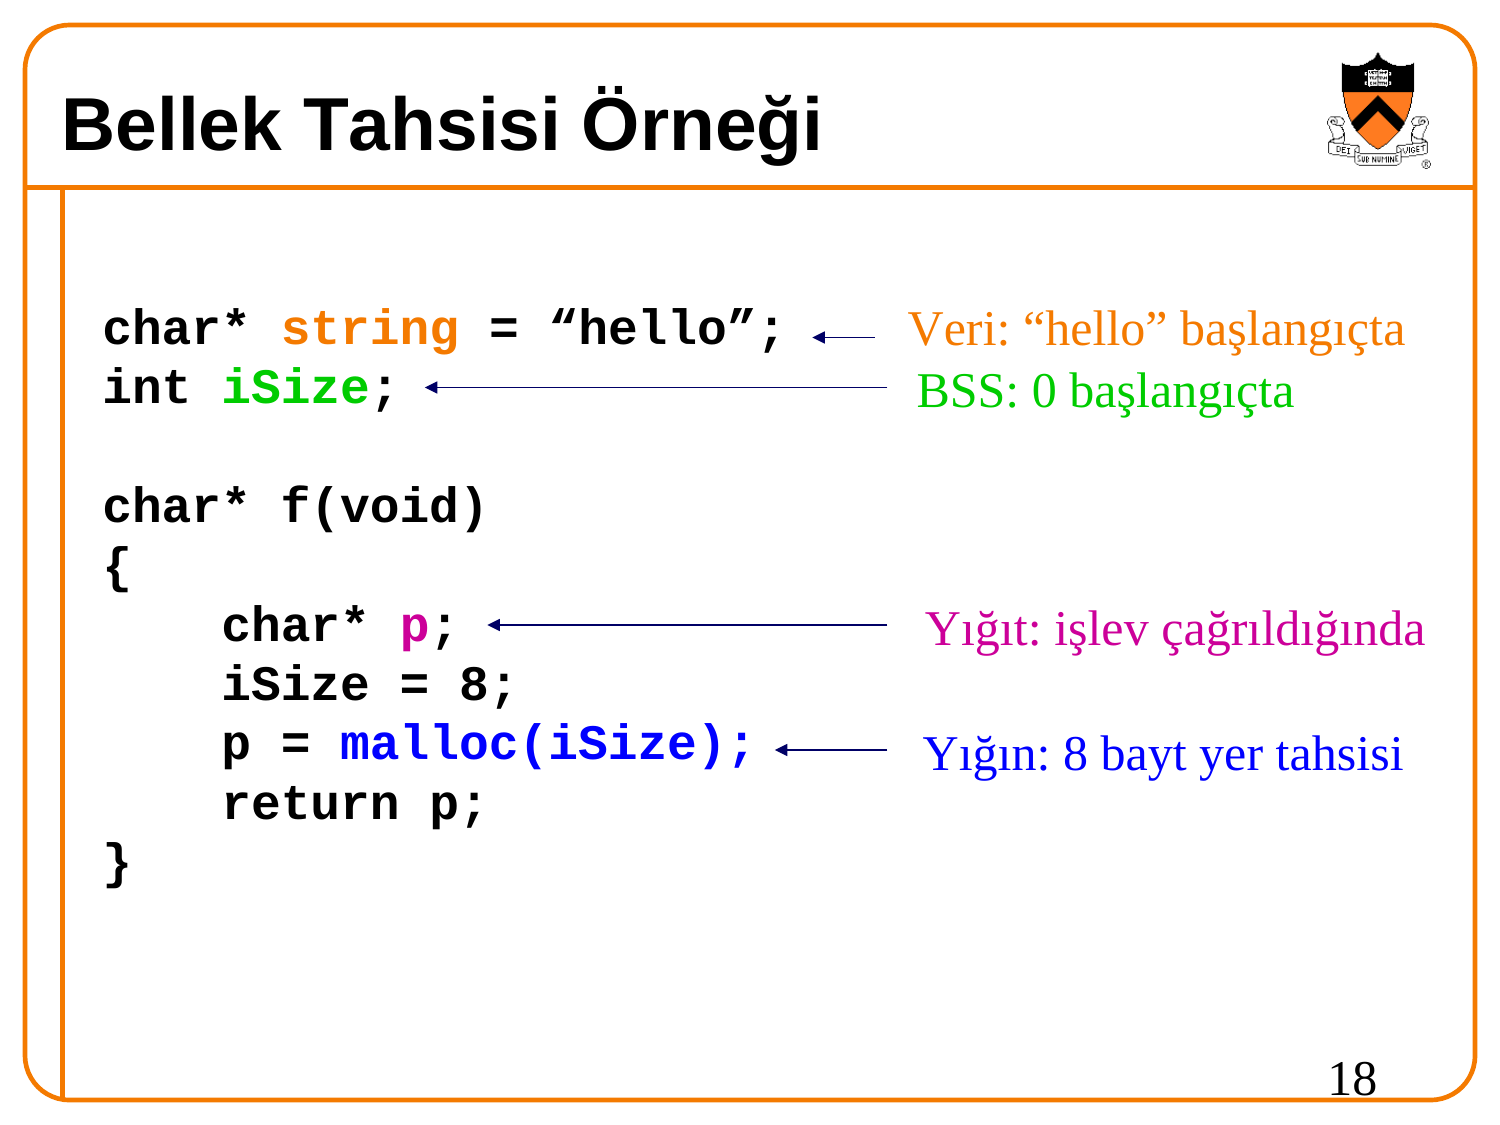

# Bellek Tahsisi Örneği
char* string = “hello”;
int iSize;
char* f(void)
{
 char* p;
 iSize = 8;
 p = malloc(iSize);
 return p;
}
Veri: “hello” başlangıçta
BSS: 0 başlangıçta
Yığıt: işlev çağrıldığında
Yığın: 8 bayt yer tahsisi
18